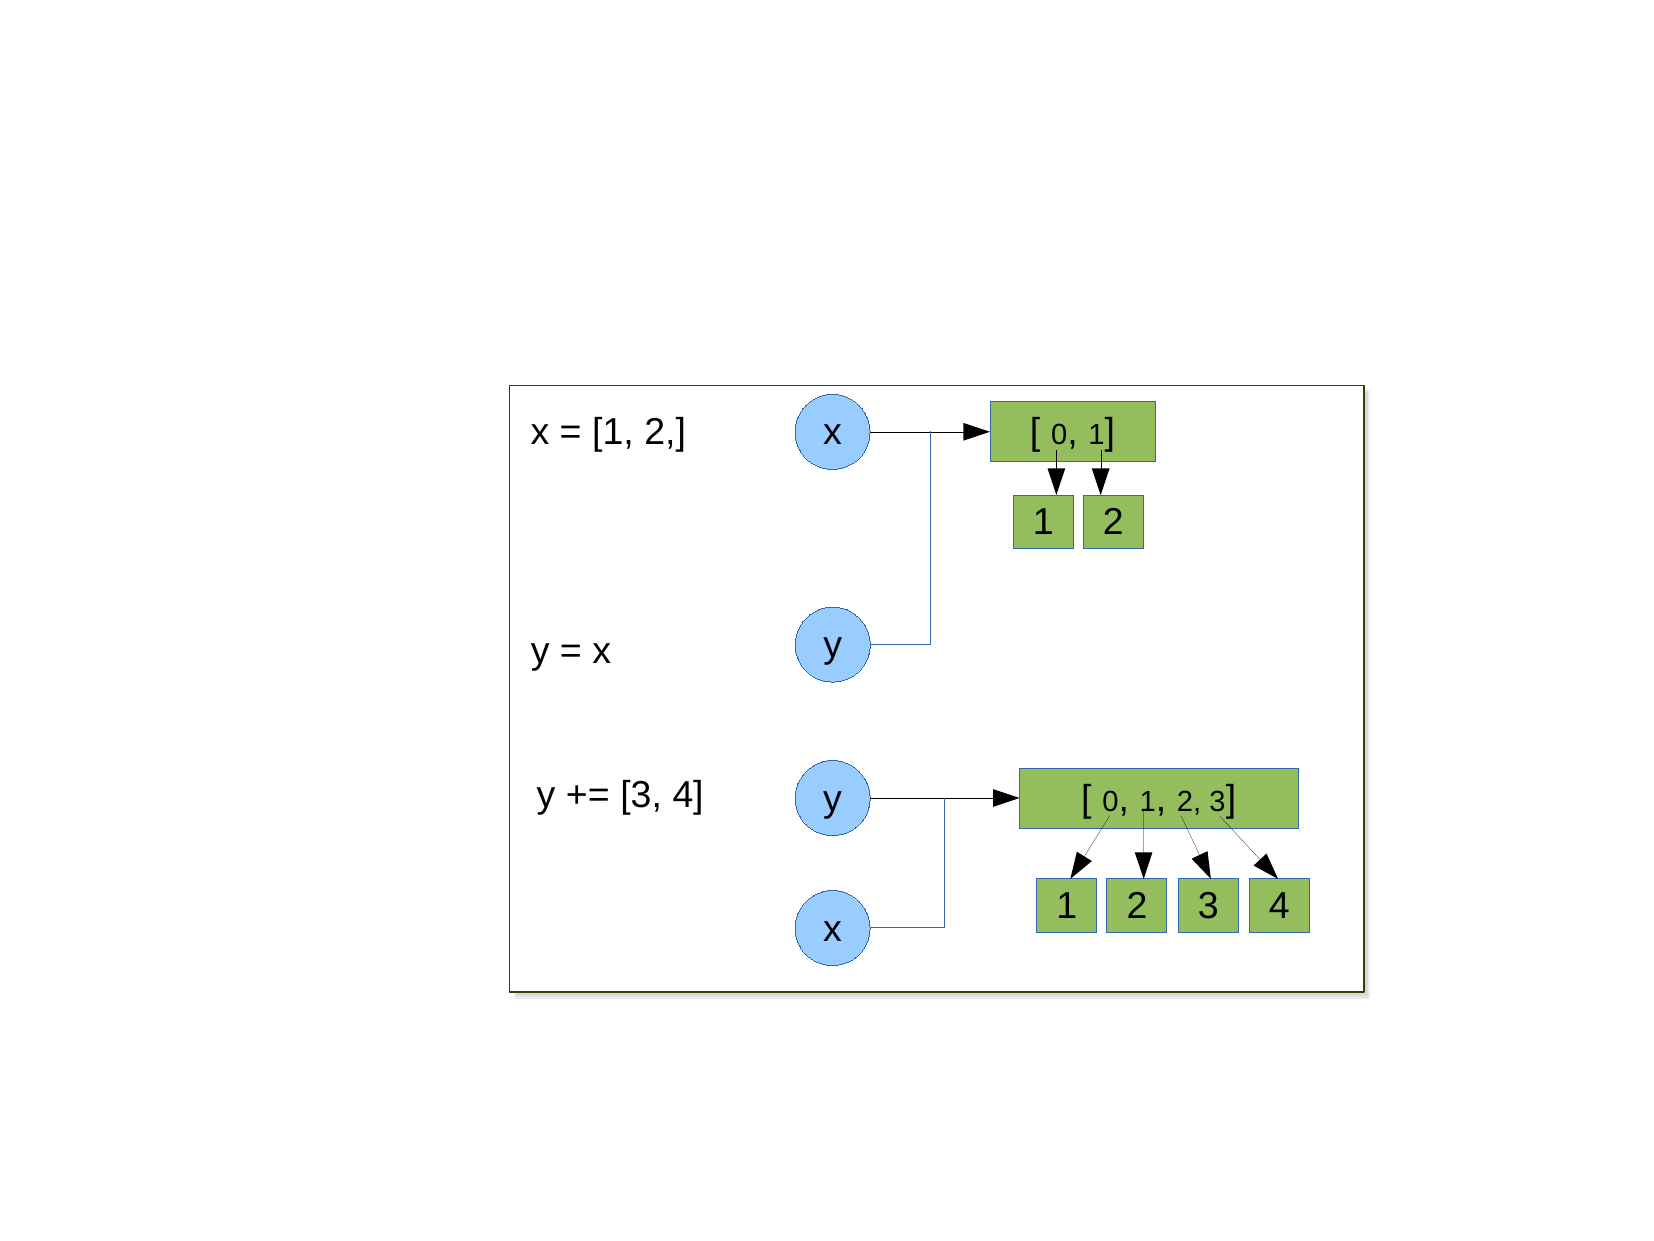

x
[ 0, 1]
x = [1, 2,]
1
2
y
y = x
y
y += [3, 4]
[ 0, 1, 2, 3]
1
2
3
4
x